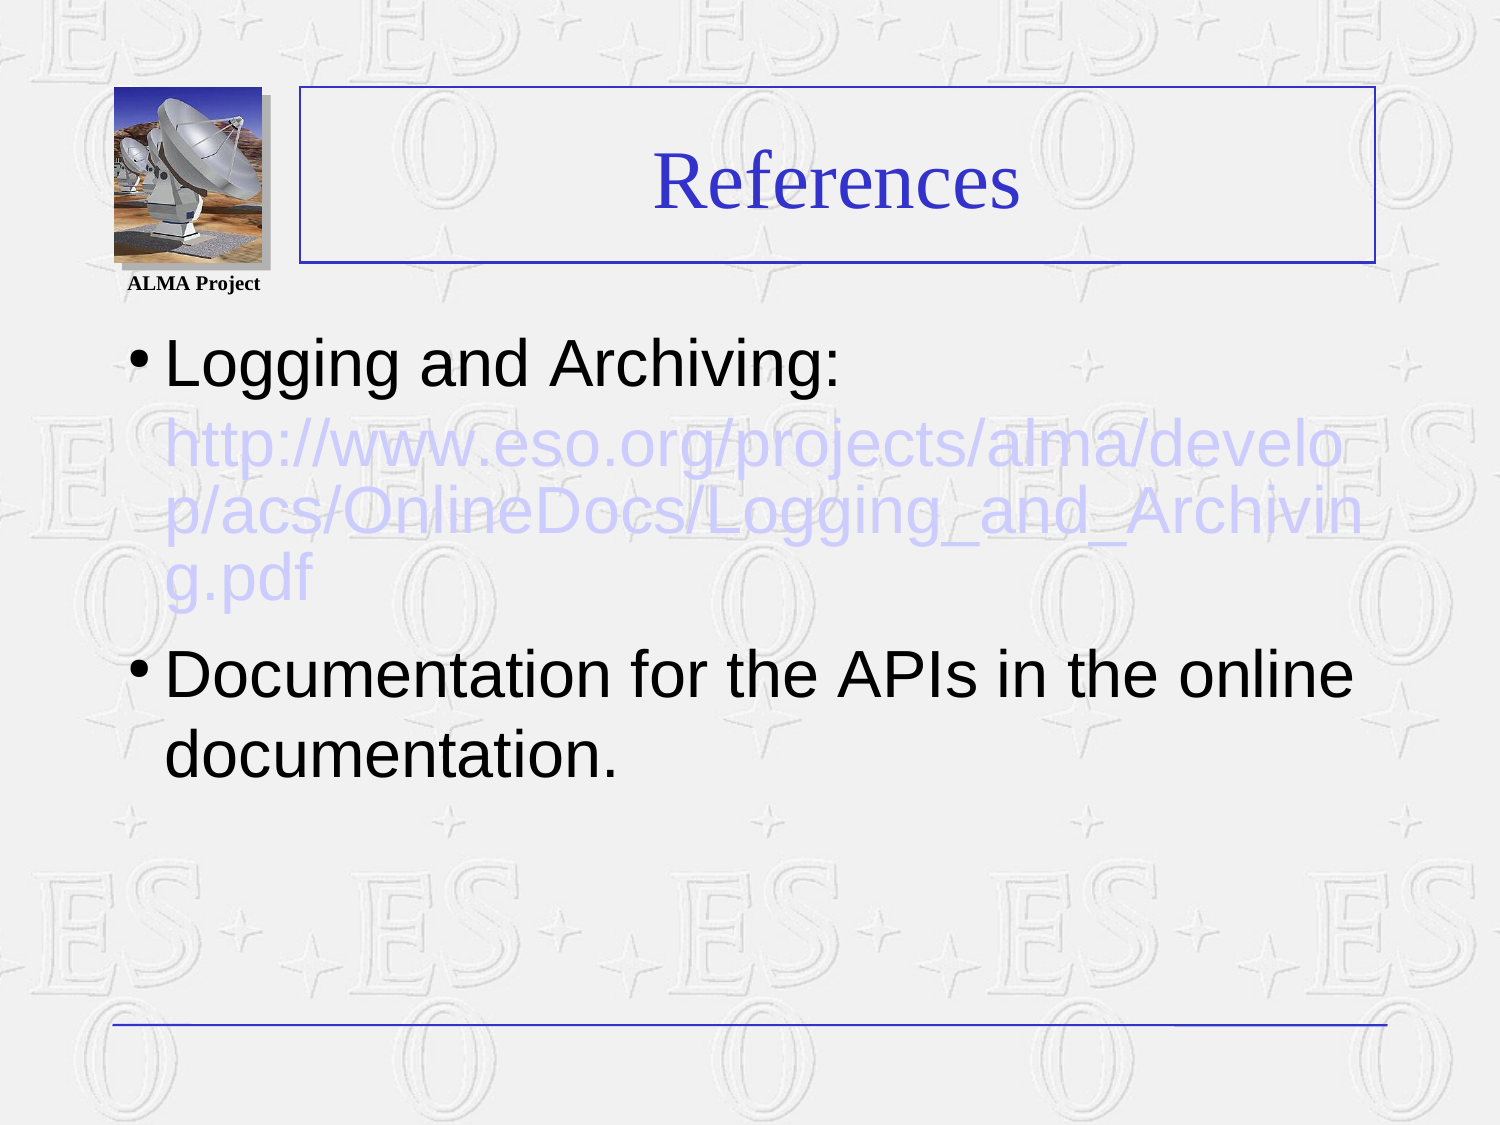

# References
Logging and Archiving:
http://www.eso.org/projects/alma/develop/acs/OnlineDocs/Logging_and_Archiving.pdf
Documentation for the APIs in the online documentation.